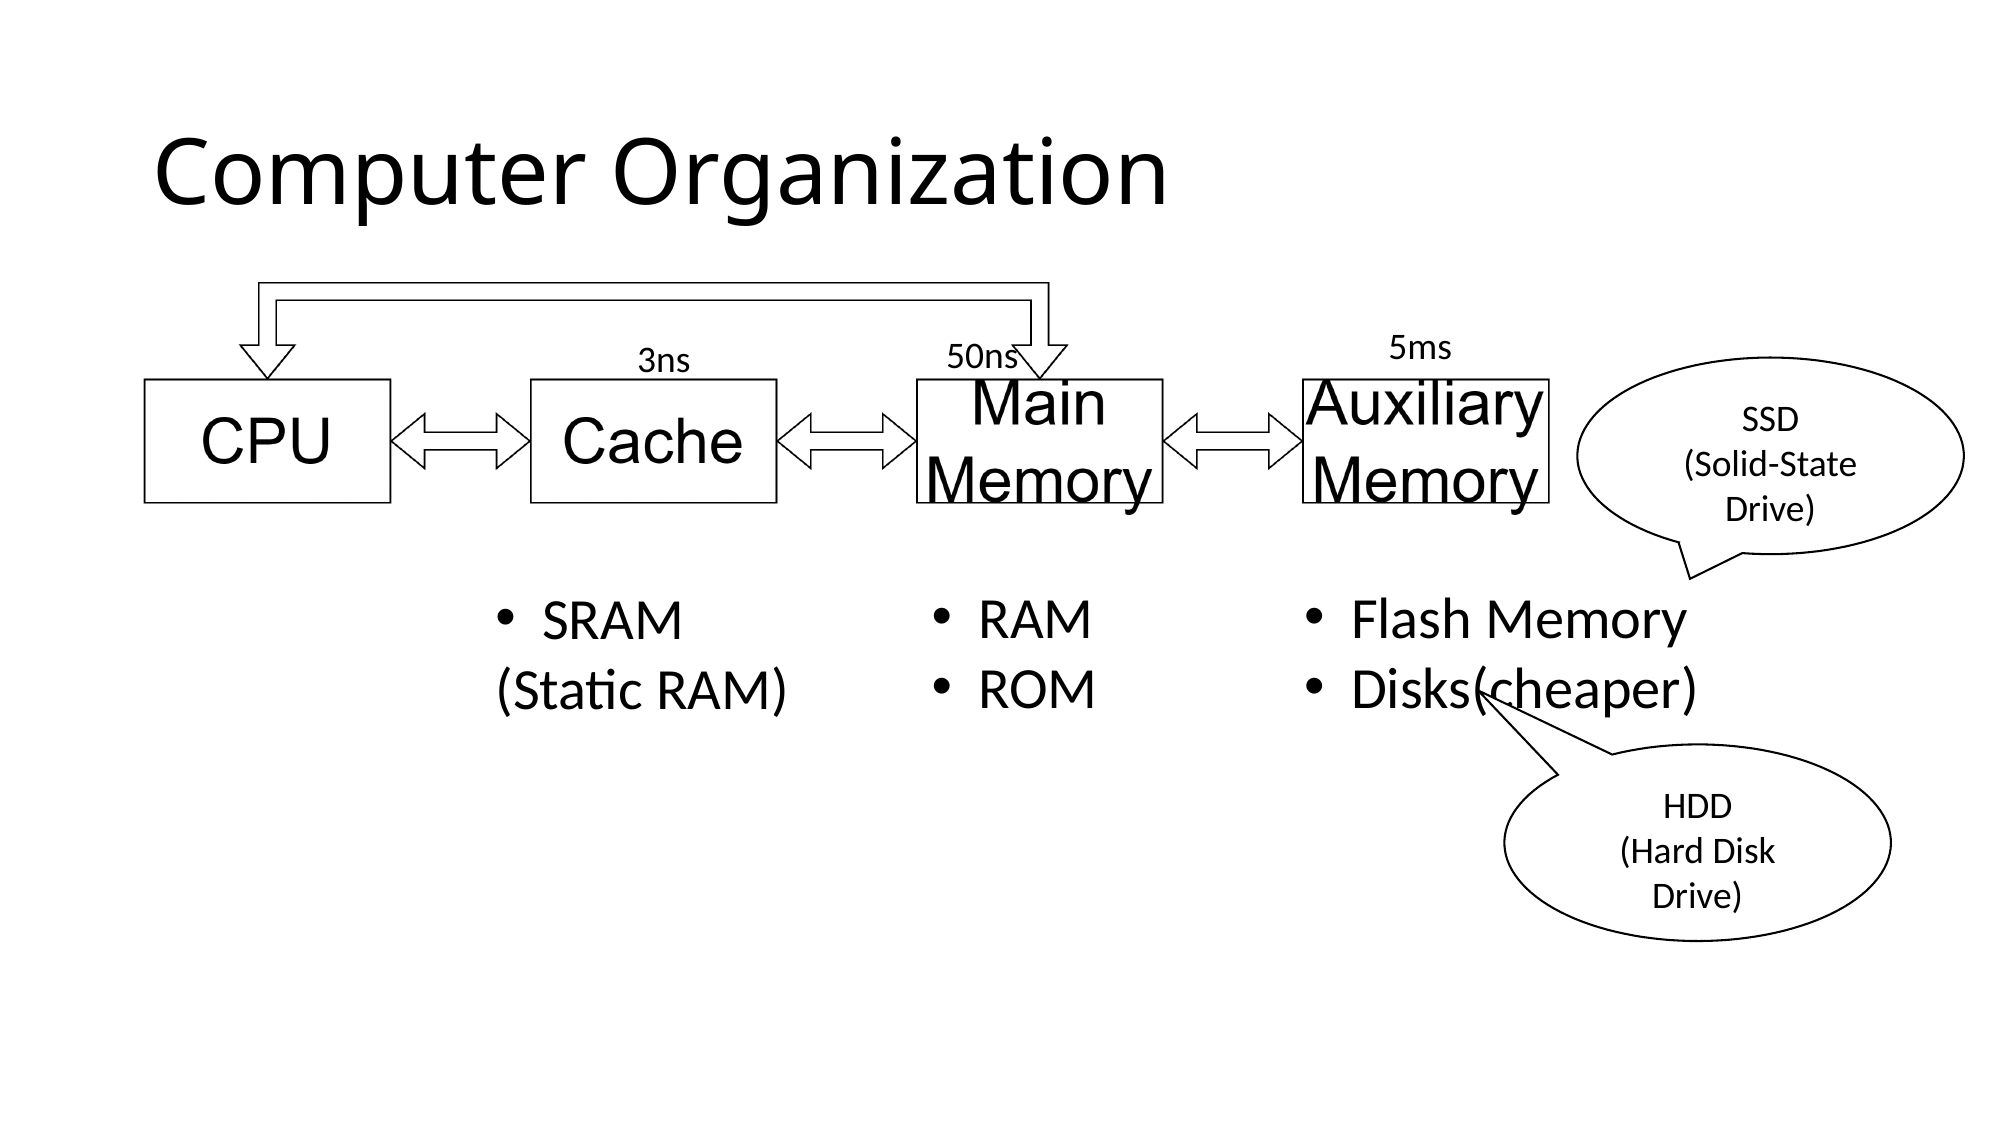

# Computer Organization
5ms
50ns
3ns
SSD
(Solid-State Drive)
RAM
ROM
Flash Memory
Disks(cheaper)
SRAM
(Static RAM)
HDD
(Hard Disk Drive)